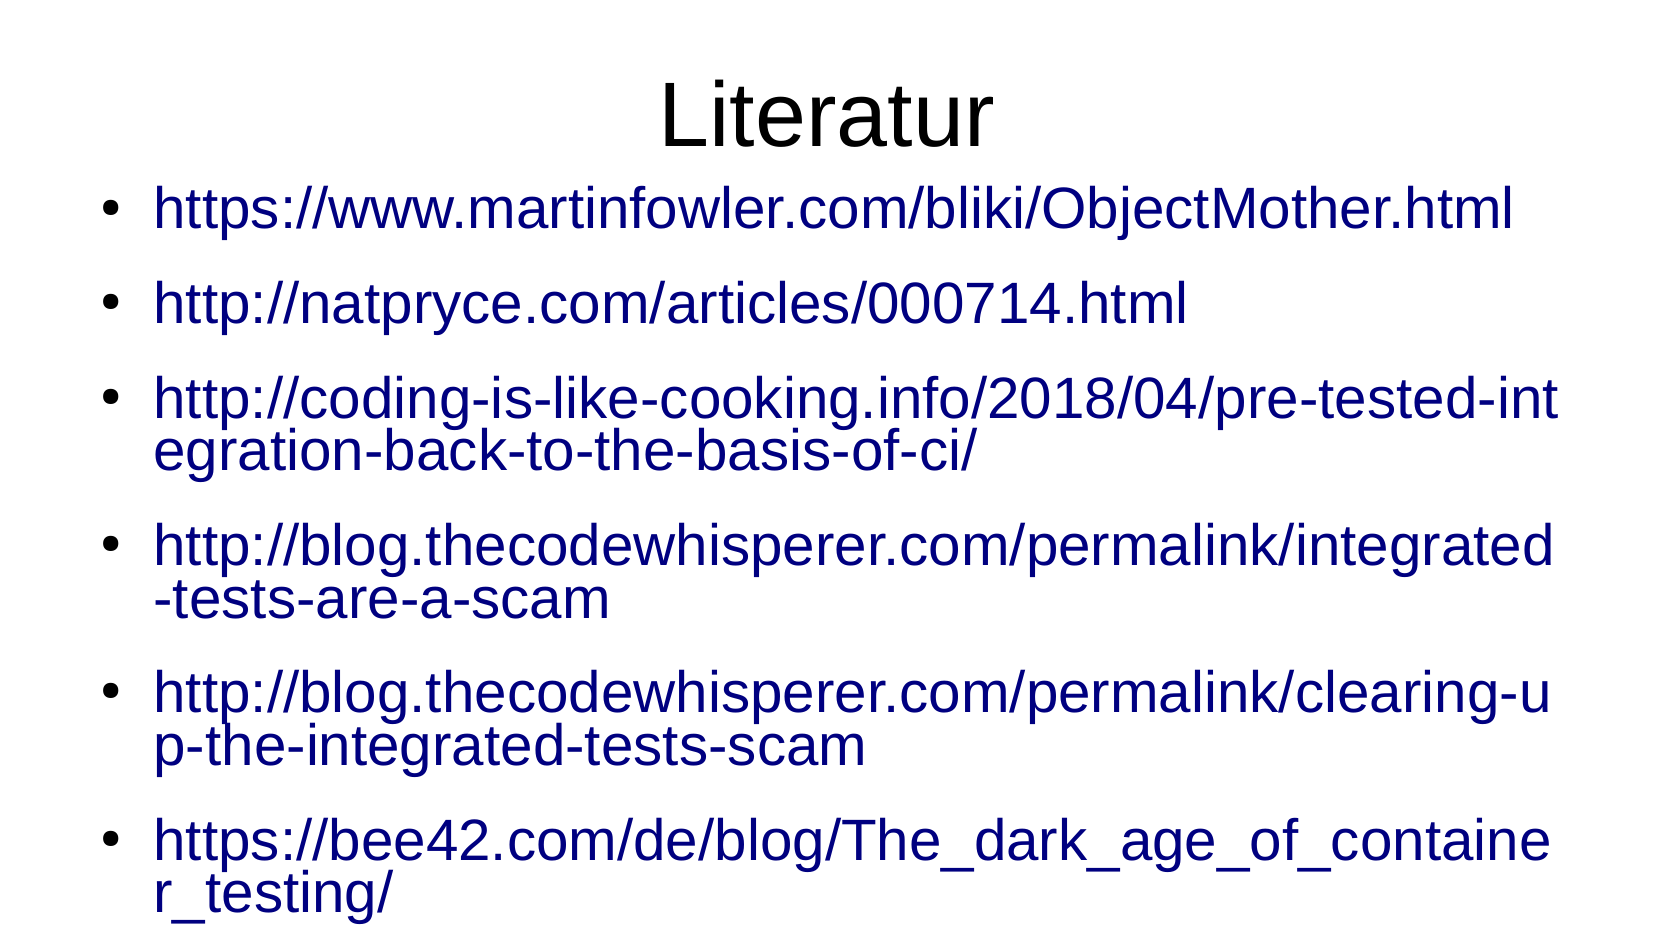

# Literatur
https://www.martinfowler.com/bliki/ObjectMother.html
http://natpryce.com/articles/000714.html
http://coding-is-like-cooking.info/2018/04/pre-tested-integration-back-to-the-basis-of-ci/
http://blog.thecodewhisperer.com/permalink/integrated-tests-are-a-scam
http://blog.thecodewhisperer.com/permalink/clearing-up-the-integrated-tests-scam
https://bee42.com/de/blog/The_dark_age_of_container_testing/